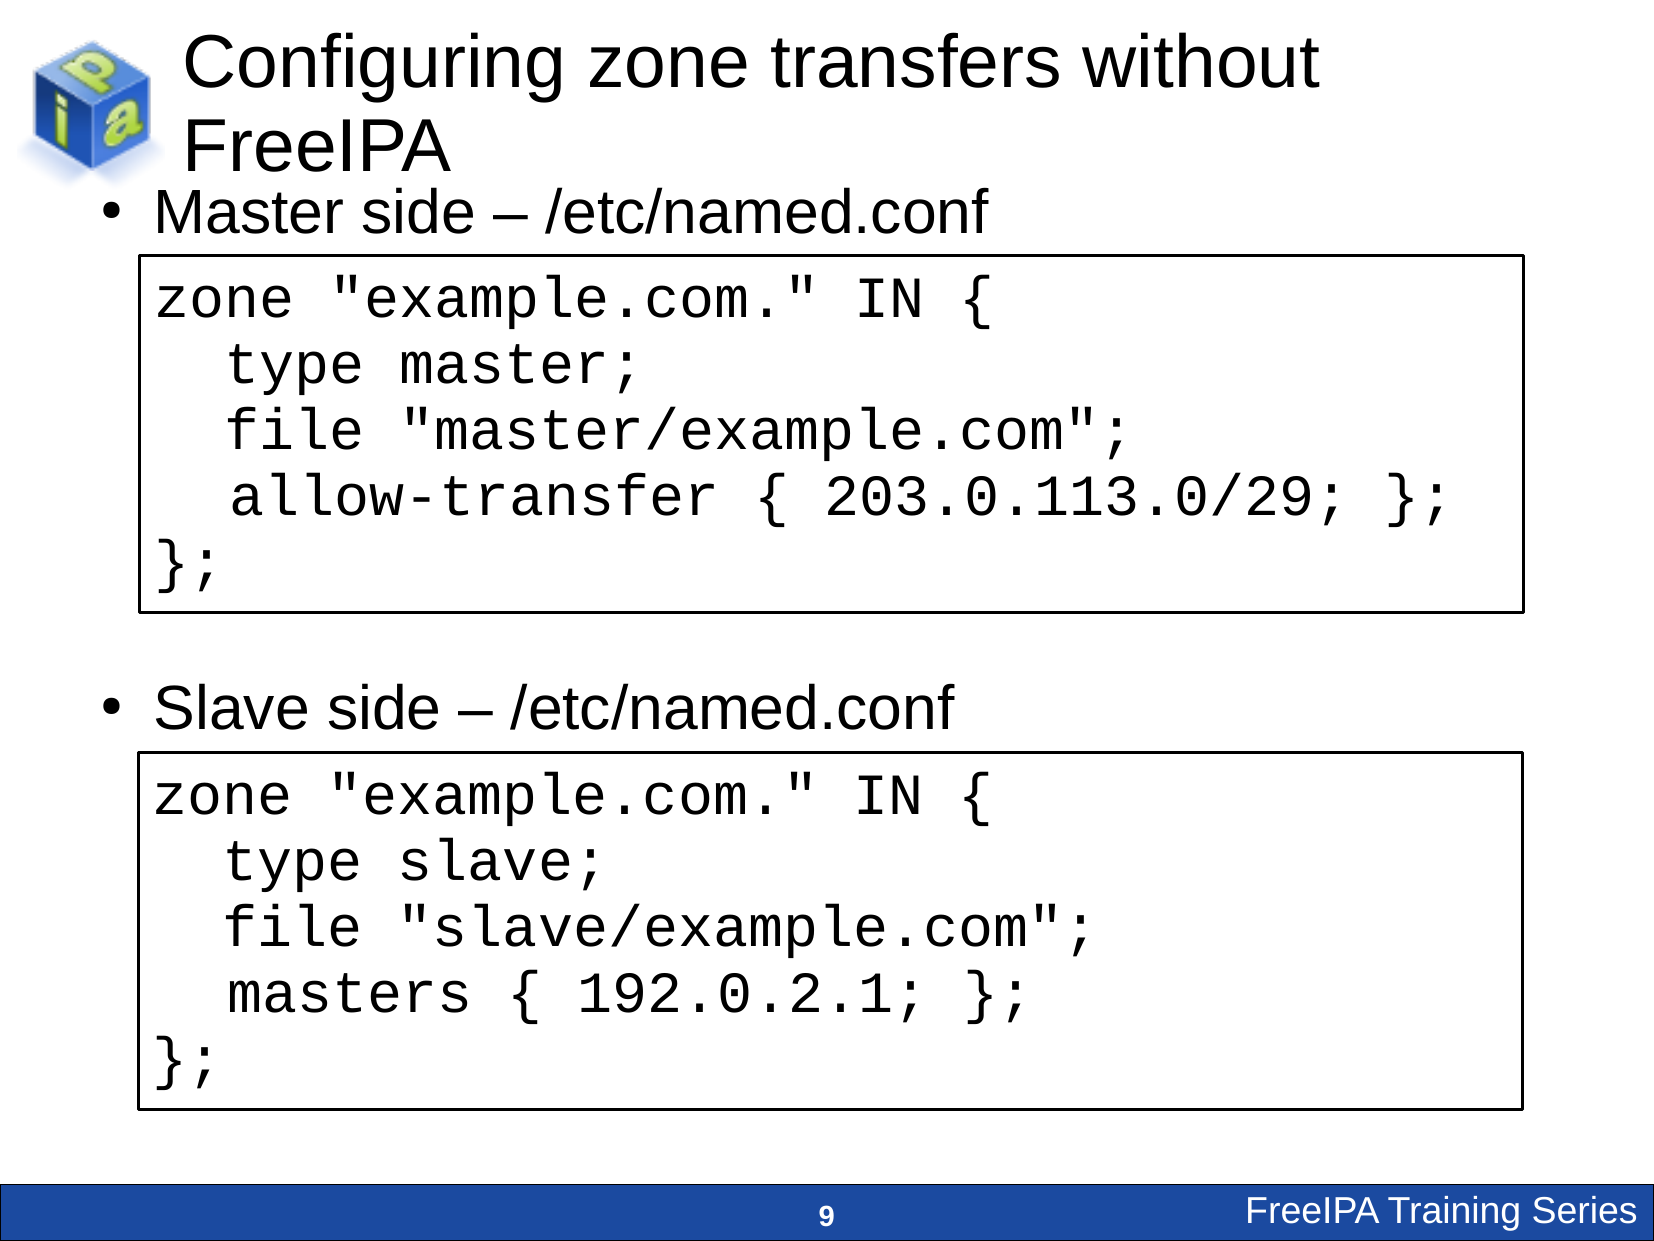

# Configuring zone transfers without FreeIPA
Master side – /etc/named.conf
Slave side – /etc/named.conf
zone "example.com." IN {
 type master;
 file "master/example.com";
	allow-transfer { 203.0.113.0/29; };
};
zone "example.com." IN {
 type slave;
 file "slave/example.com";
	masters { 192.0.2.1; };
};
9